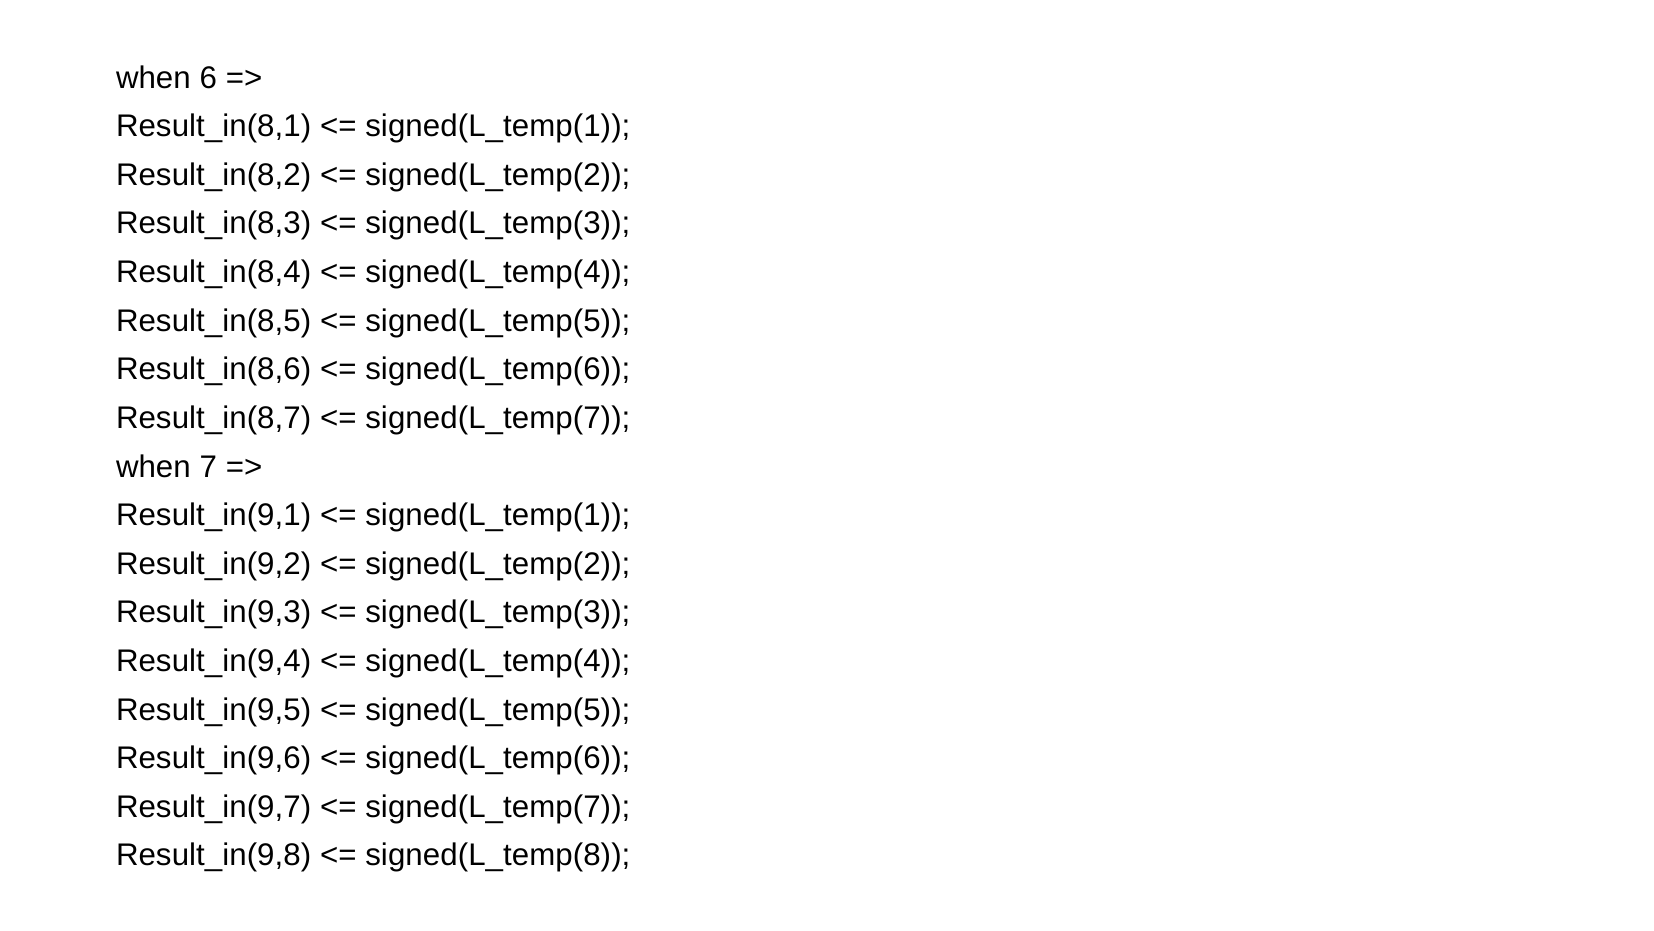

# when 6 =>
Result_in(8,1) <= signed(L_temp(1));
Result_in(8,2) <= signed(L_temp(2));
Result_in(8,3) <= signed(L_temp(3));
Result_in(8,4) <= signed(L_temp(4));
Result_in(8,5) <= signed(L_temp(5));
Result_in(8,6) <= signed(L_temp(6));
Result_in(8,7) <= signed(L_temp(7));
when 7 =>
Result_in(9,1) <= signed(L_temp(1));
Result_in(9,2) <= signed(L_temp(2));
Result_in(9,3) <= signed(L_temp(3));
Result_in(9,4) <= signed(L_temp(4));
Result_in(9,5) <= signed(L_temp(5));
Result_in(9,6) <= signed(L_temp(6));
Result_in(9,7) <= signed(L_temp(7));
Result_in(9,8) <= signed(L_temp(8));